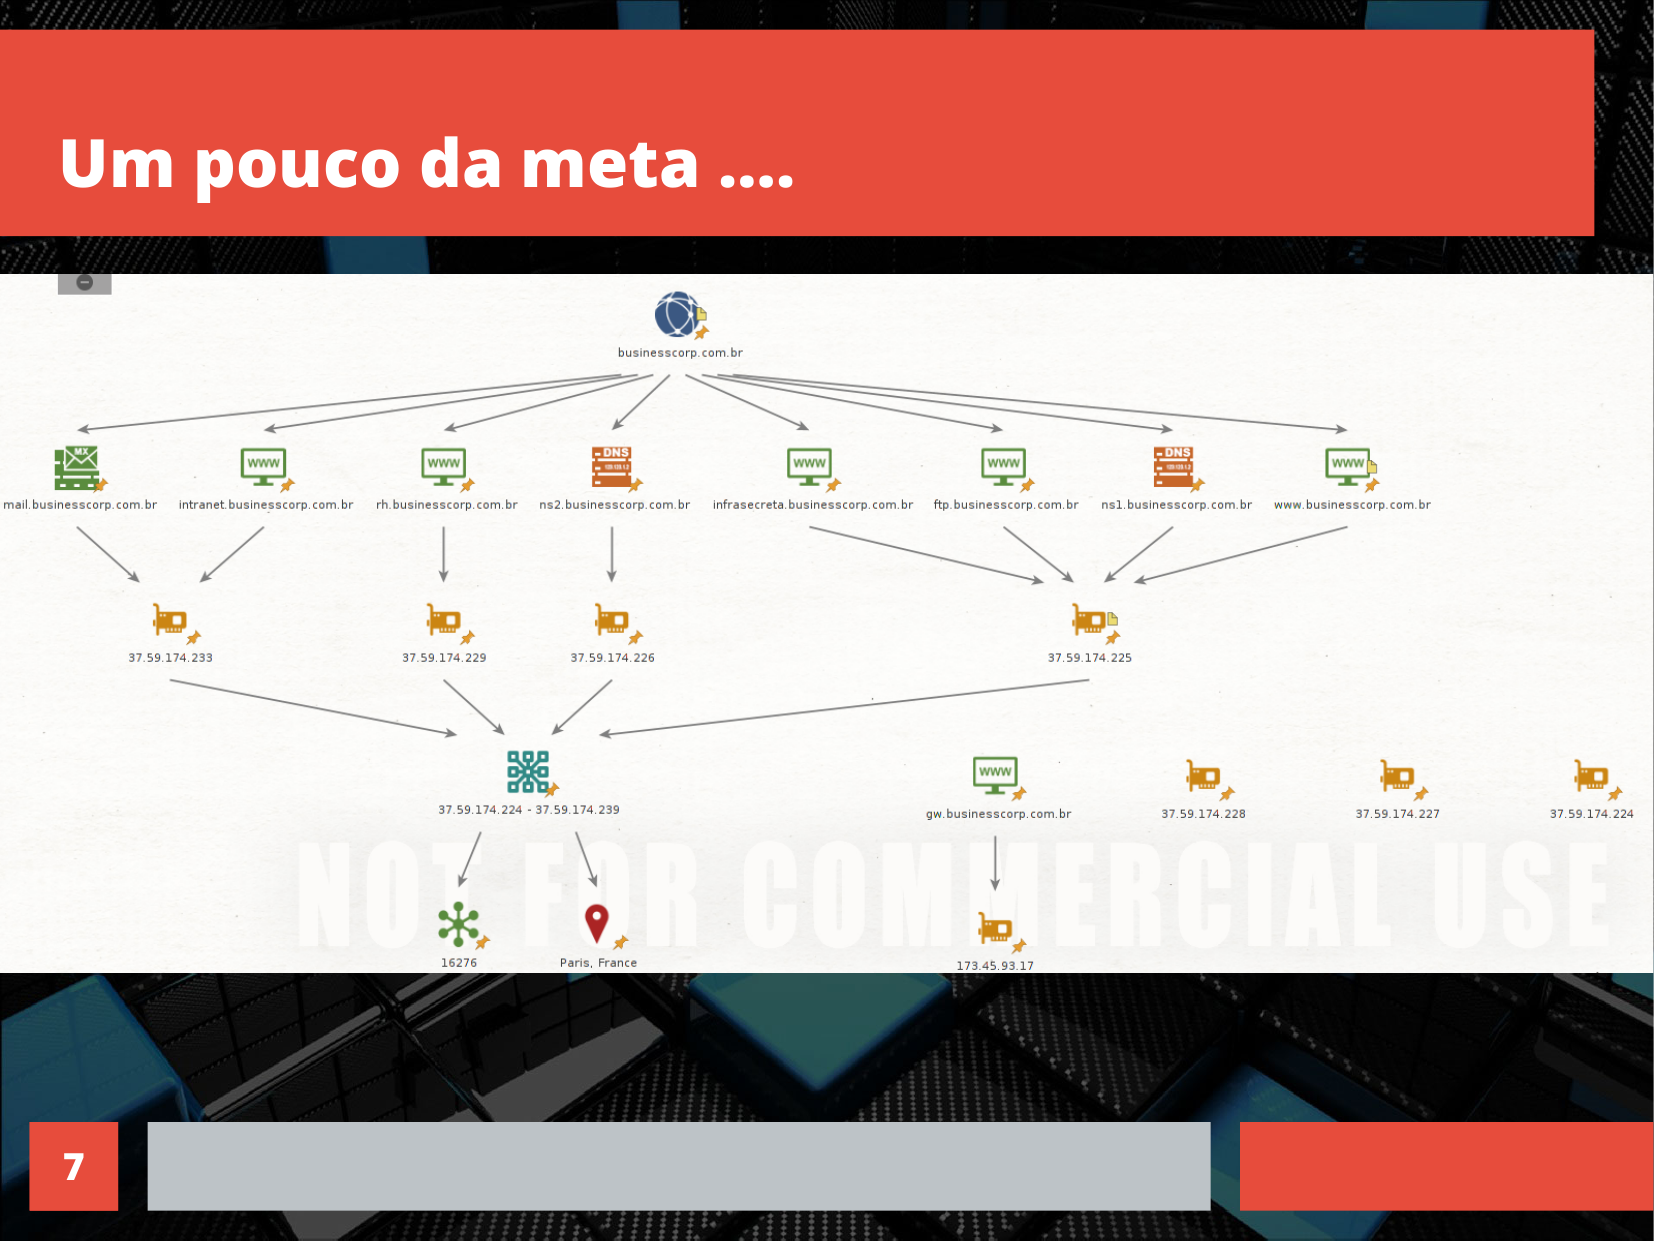

# Um pouco da meta ….
7